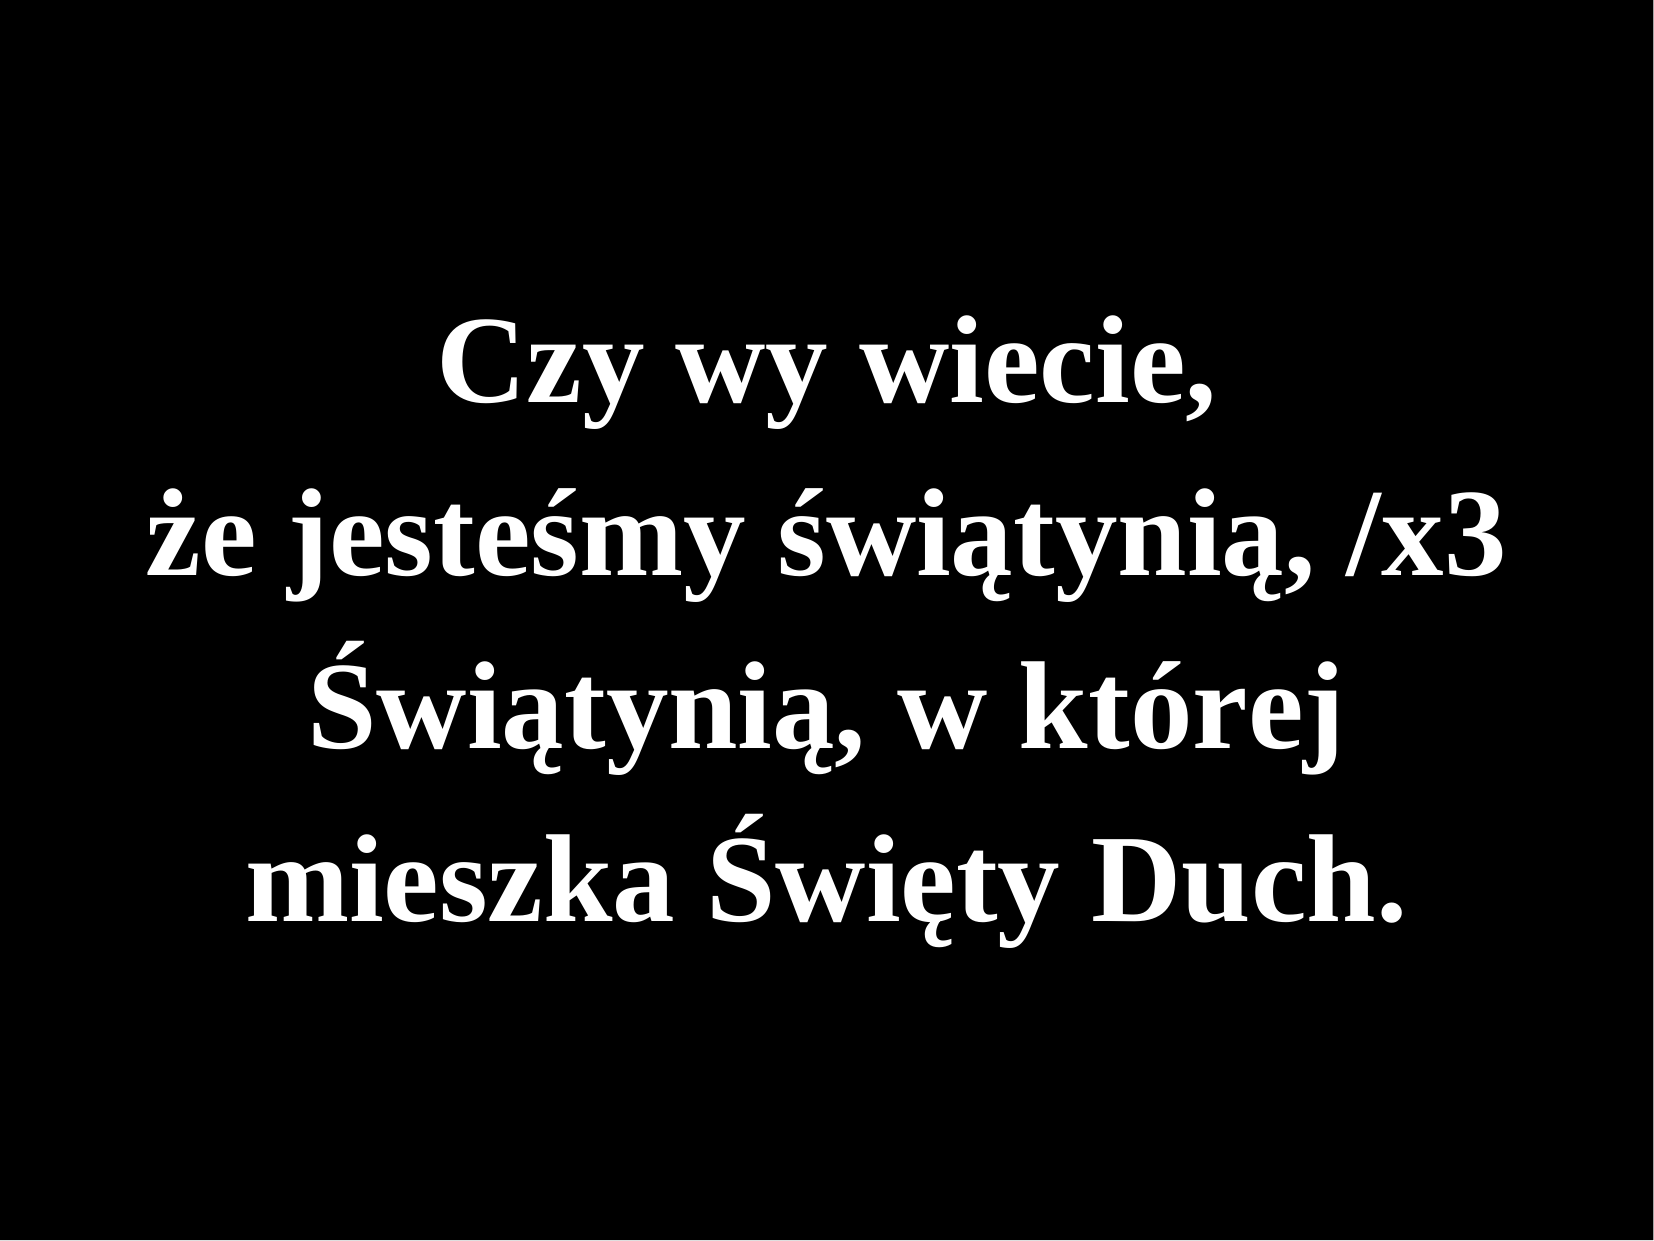

# Czy wy wiecie, ppp że jesteśmy świątynią, /x3 ppp Świątynią, w której ppp mieszka Święty Duch.